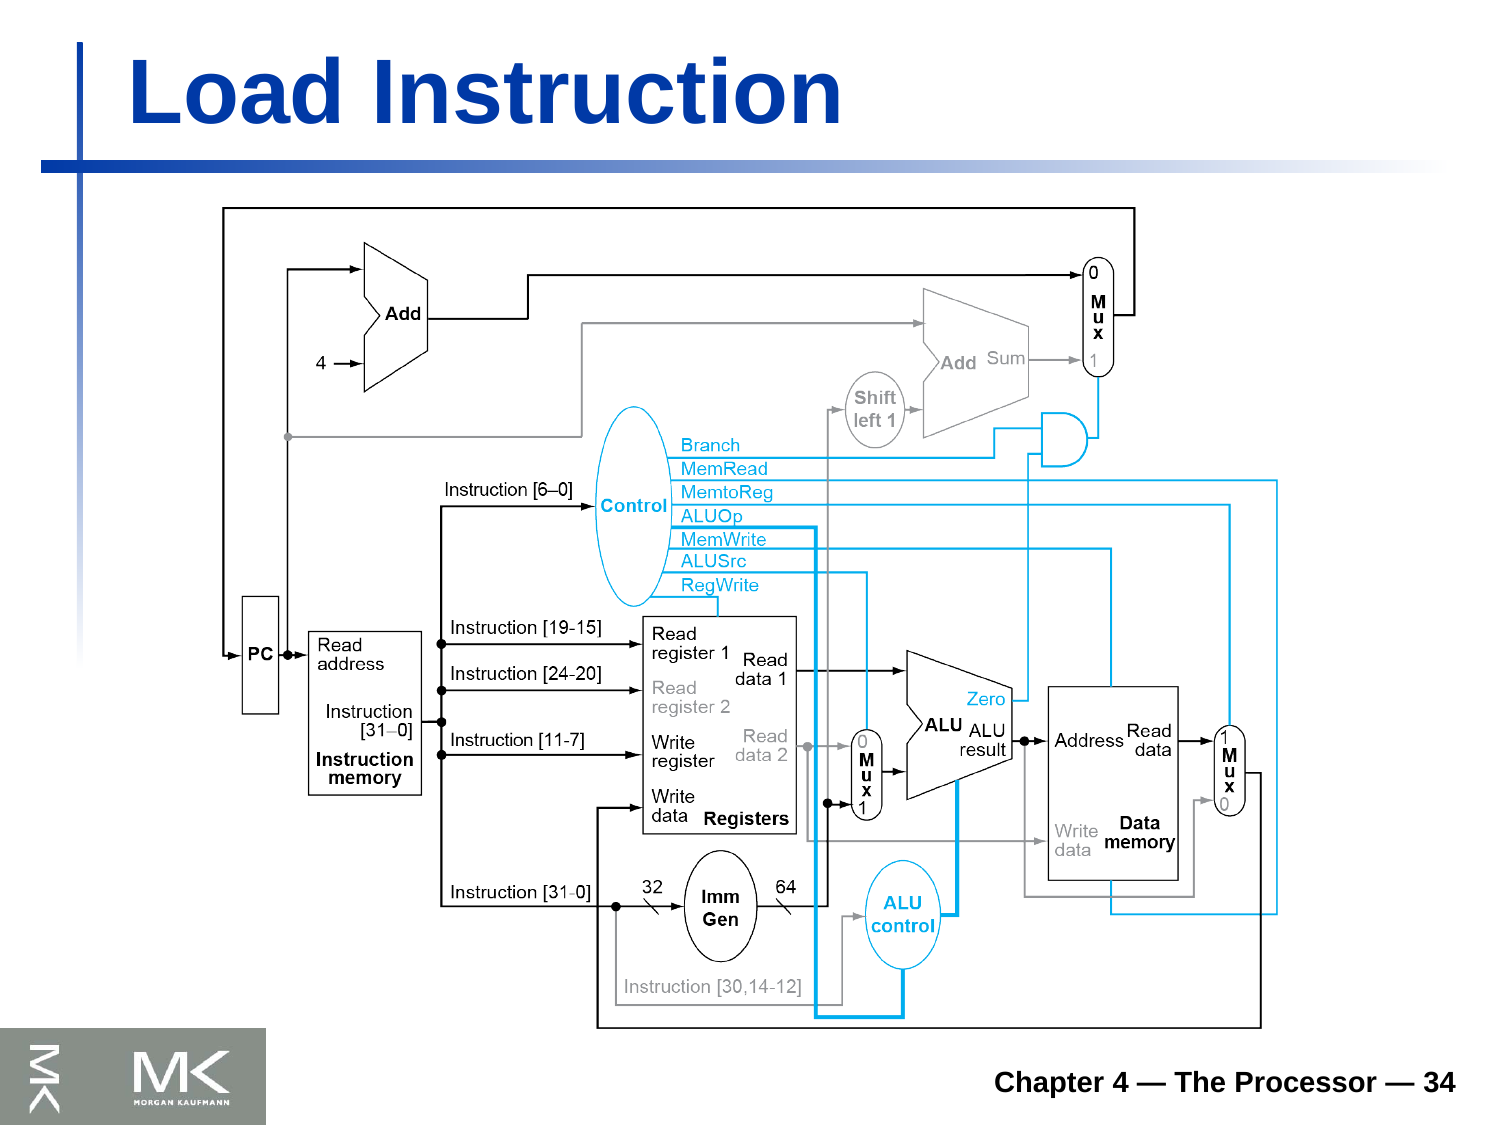

# Load Instruction
Chapter 4 — The Processor —